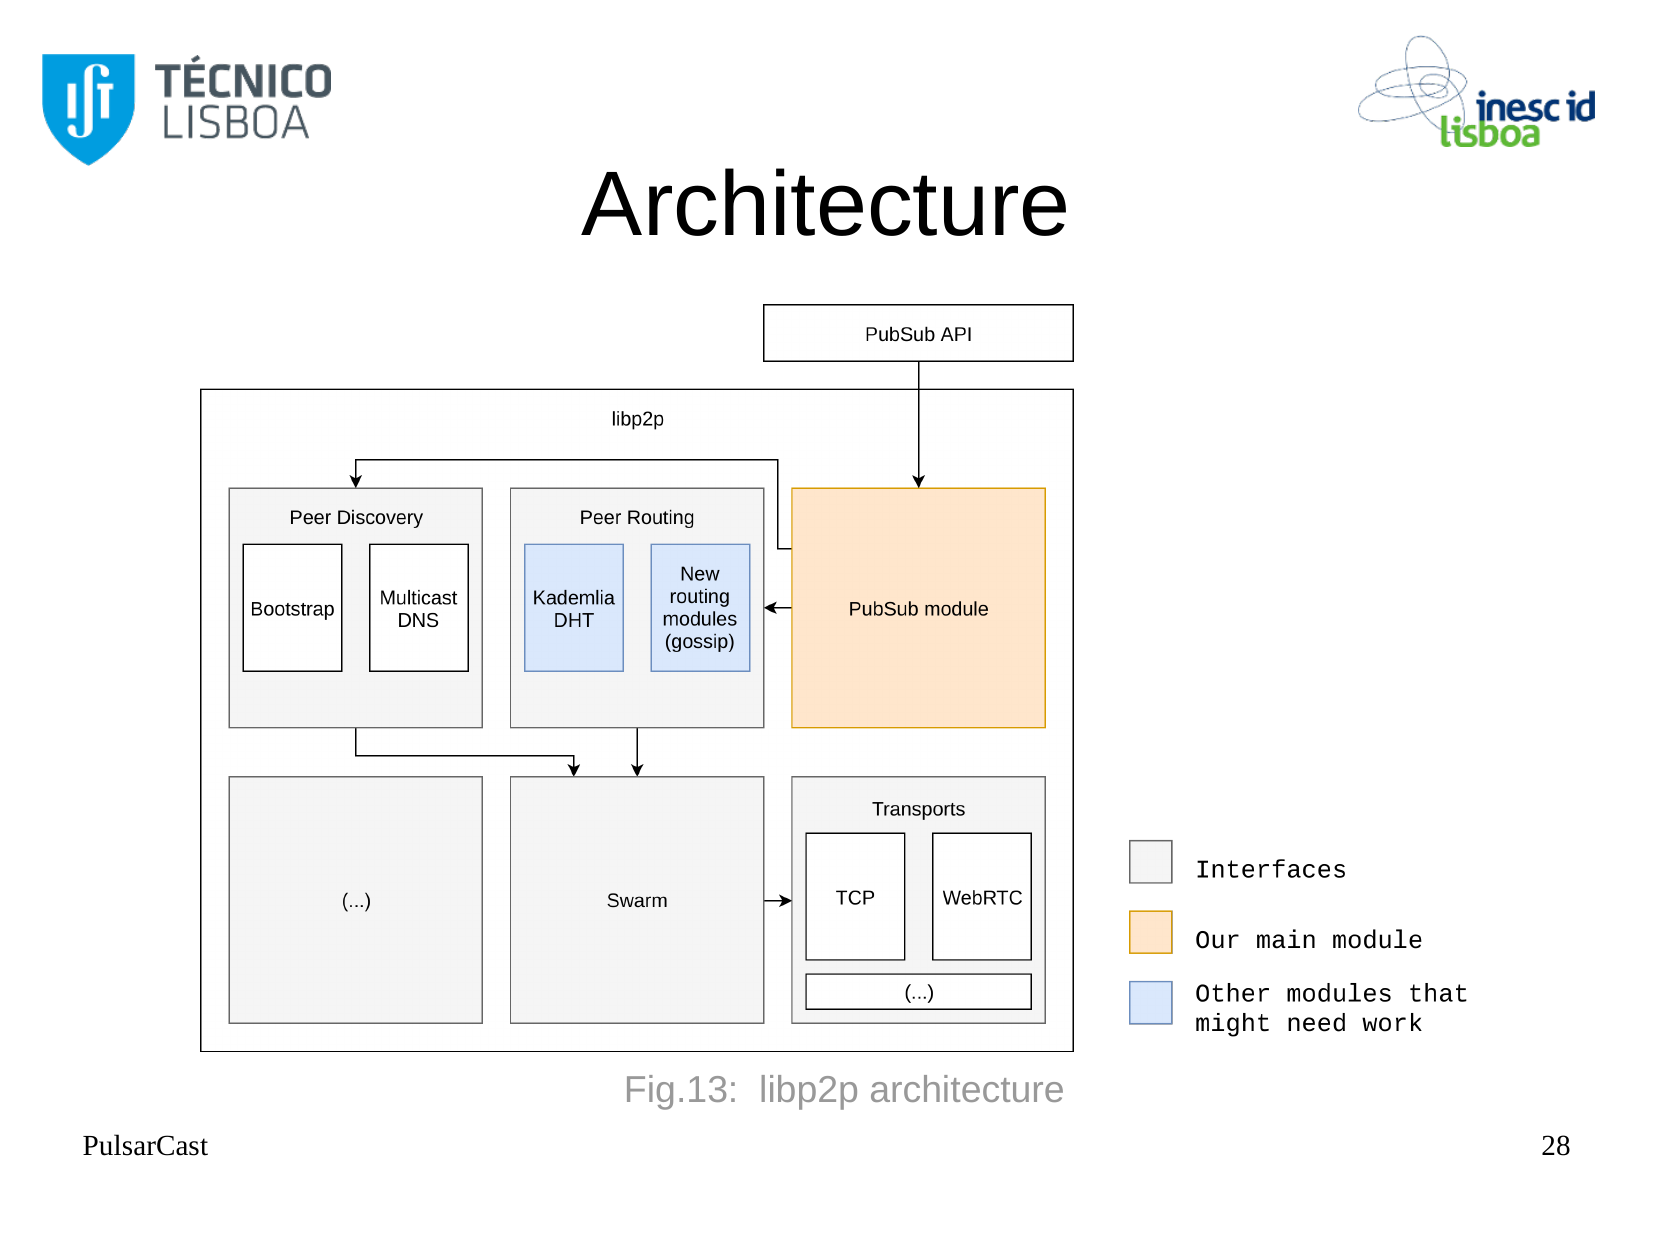

# Architecture
Fig.13: libp2p architecture
PulsarCast
28